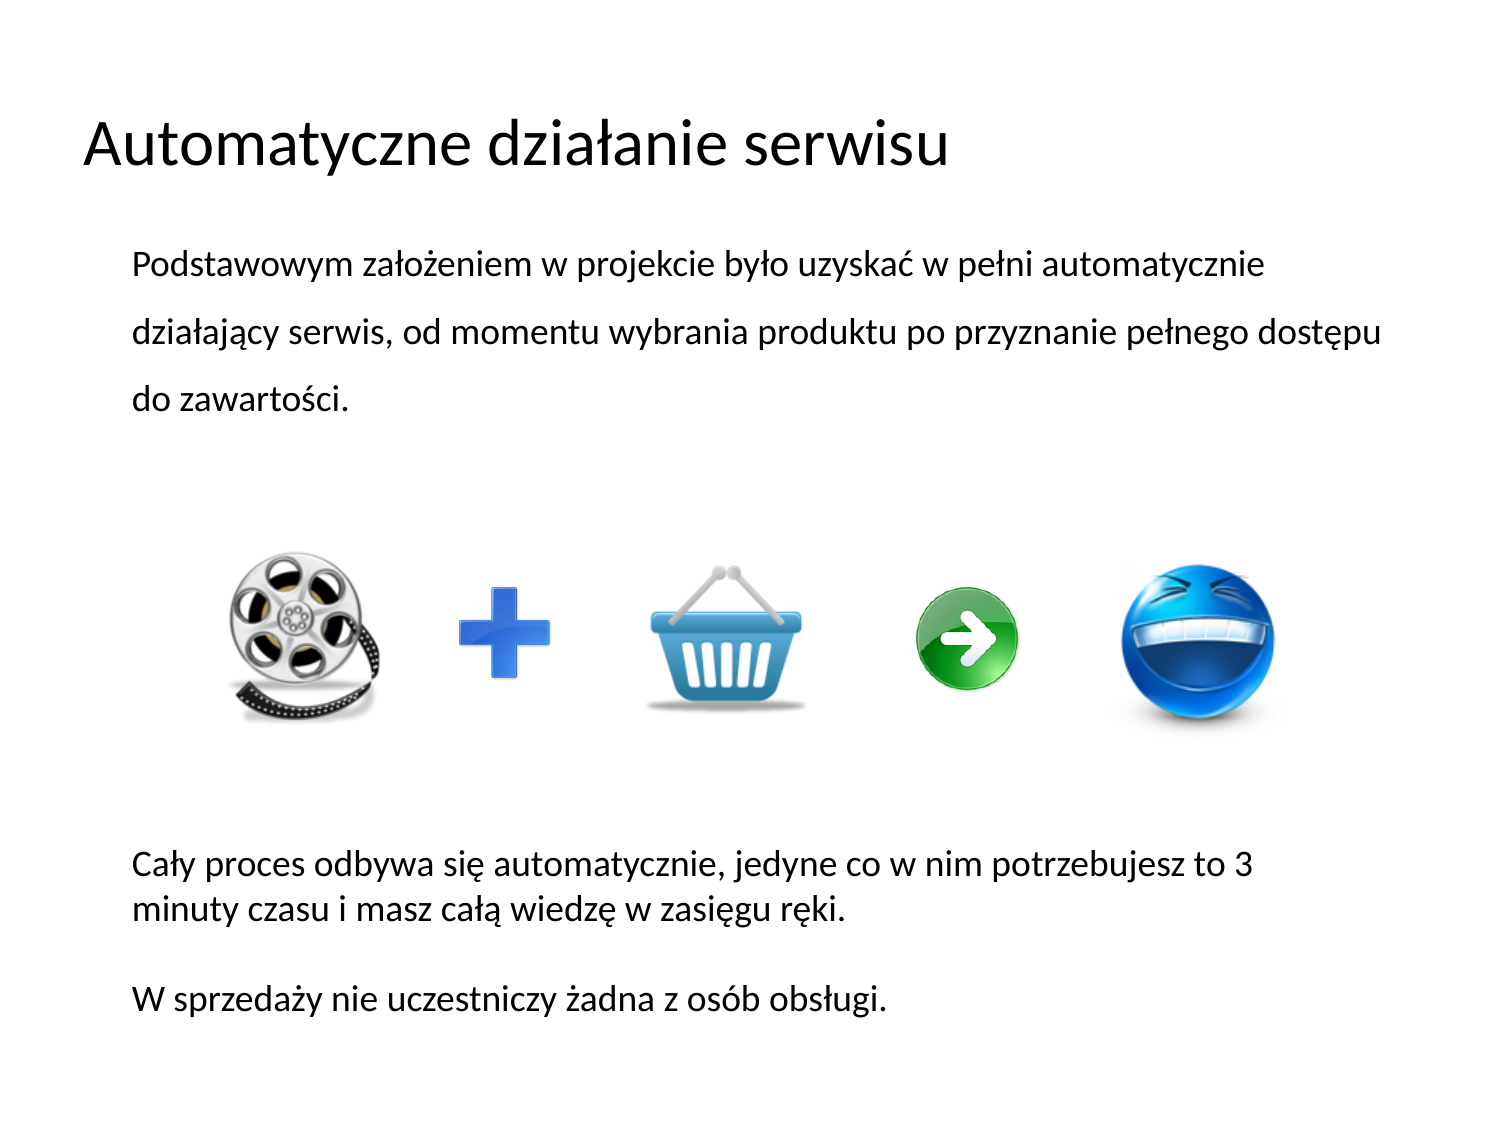

Automatyczne działanie serwisu
Podstawowym założeniem w projekcie było uzyskać w pełni automatycznie działający serwis, od momentu wybrania produktu po przyznanie pełnego dostępu do zawartości.
Cały proces odbywa się automatycznie, jedyne co w nim potrzebujesz to 3 minuty czasu i masz całą wiedzę w zasięgu ręki.
W sprzedaży nie uczestniczy żadna z osób obsługi.